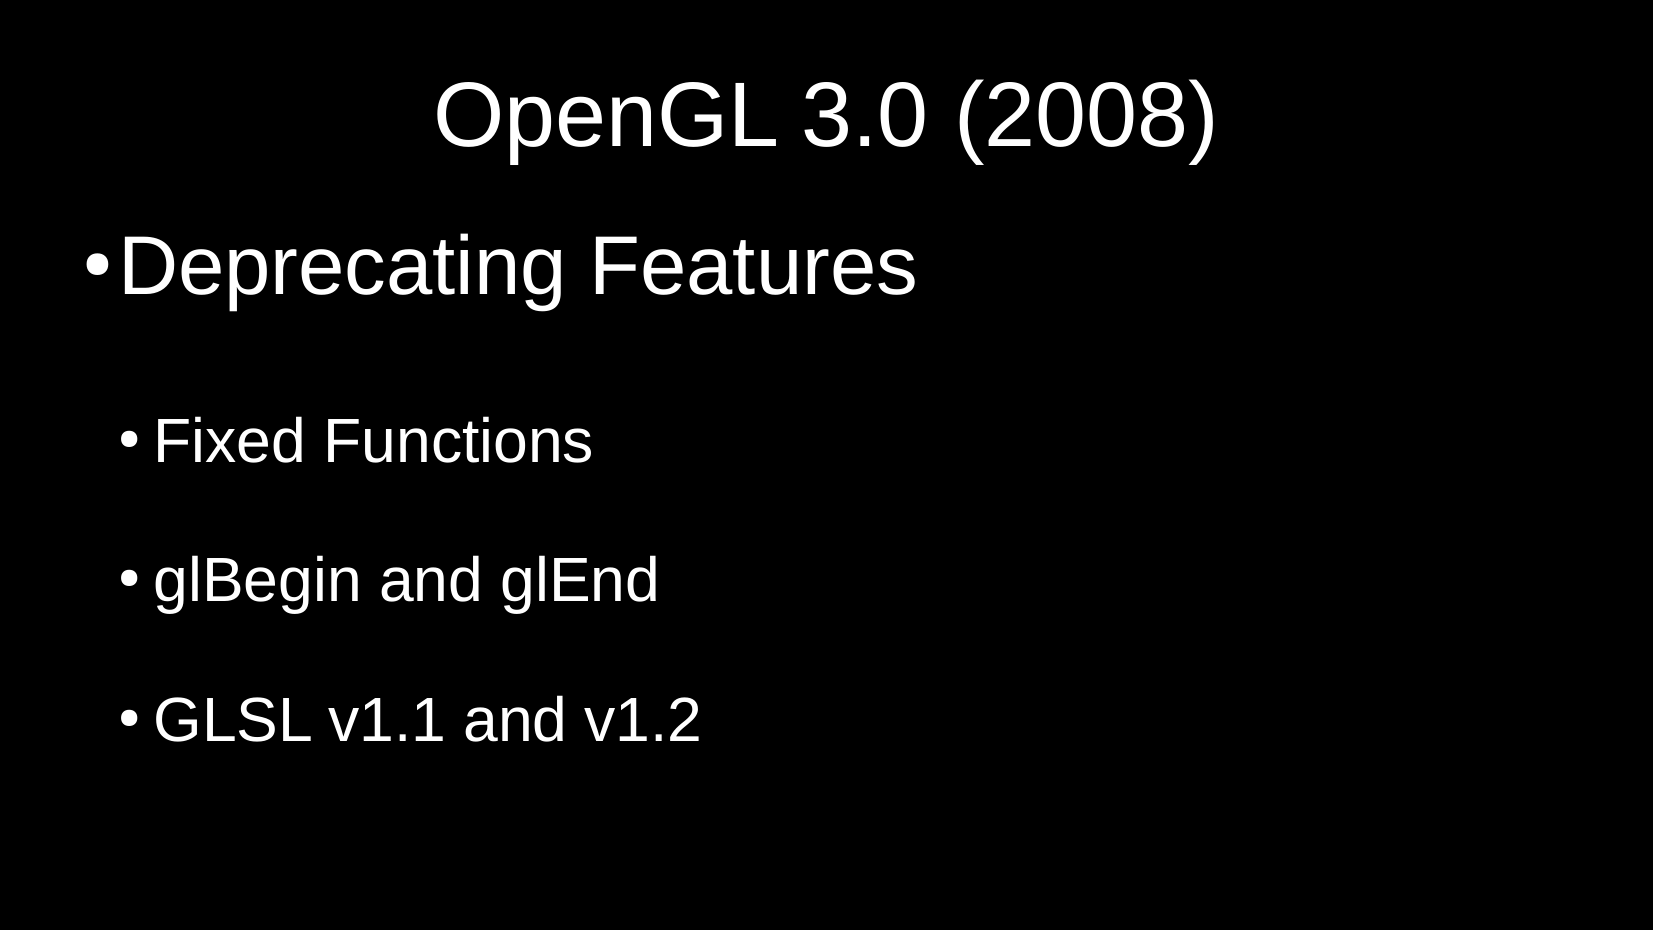

# OpenGL 3.0 (2008)
Deprecating Features
Fixed Functions
glBegin and glEnd
GLSL v1.1 and v1.2